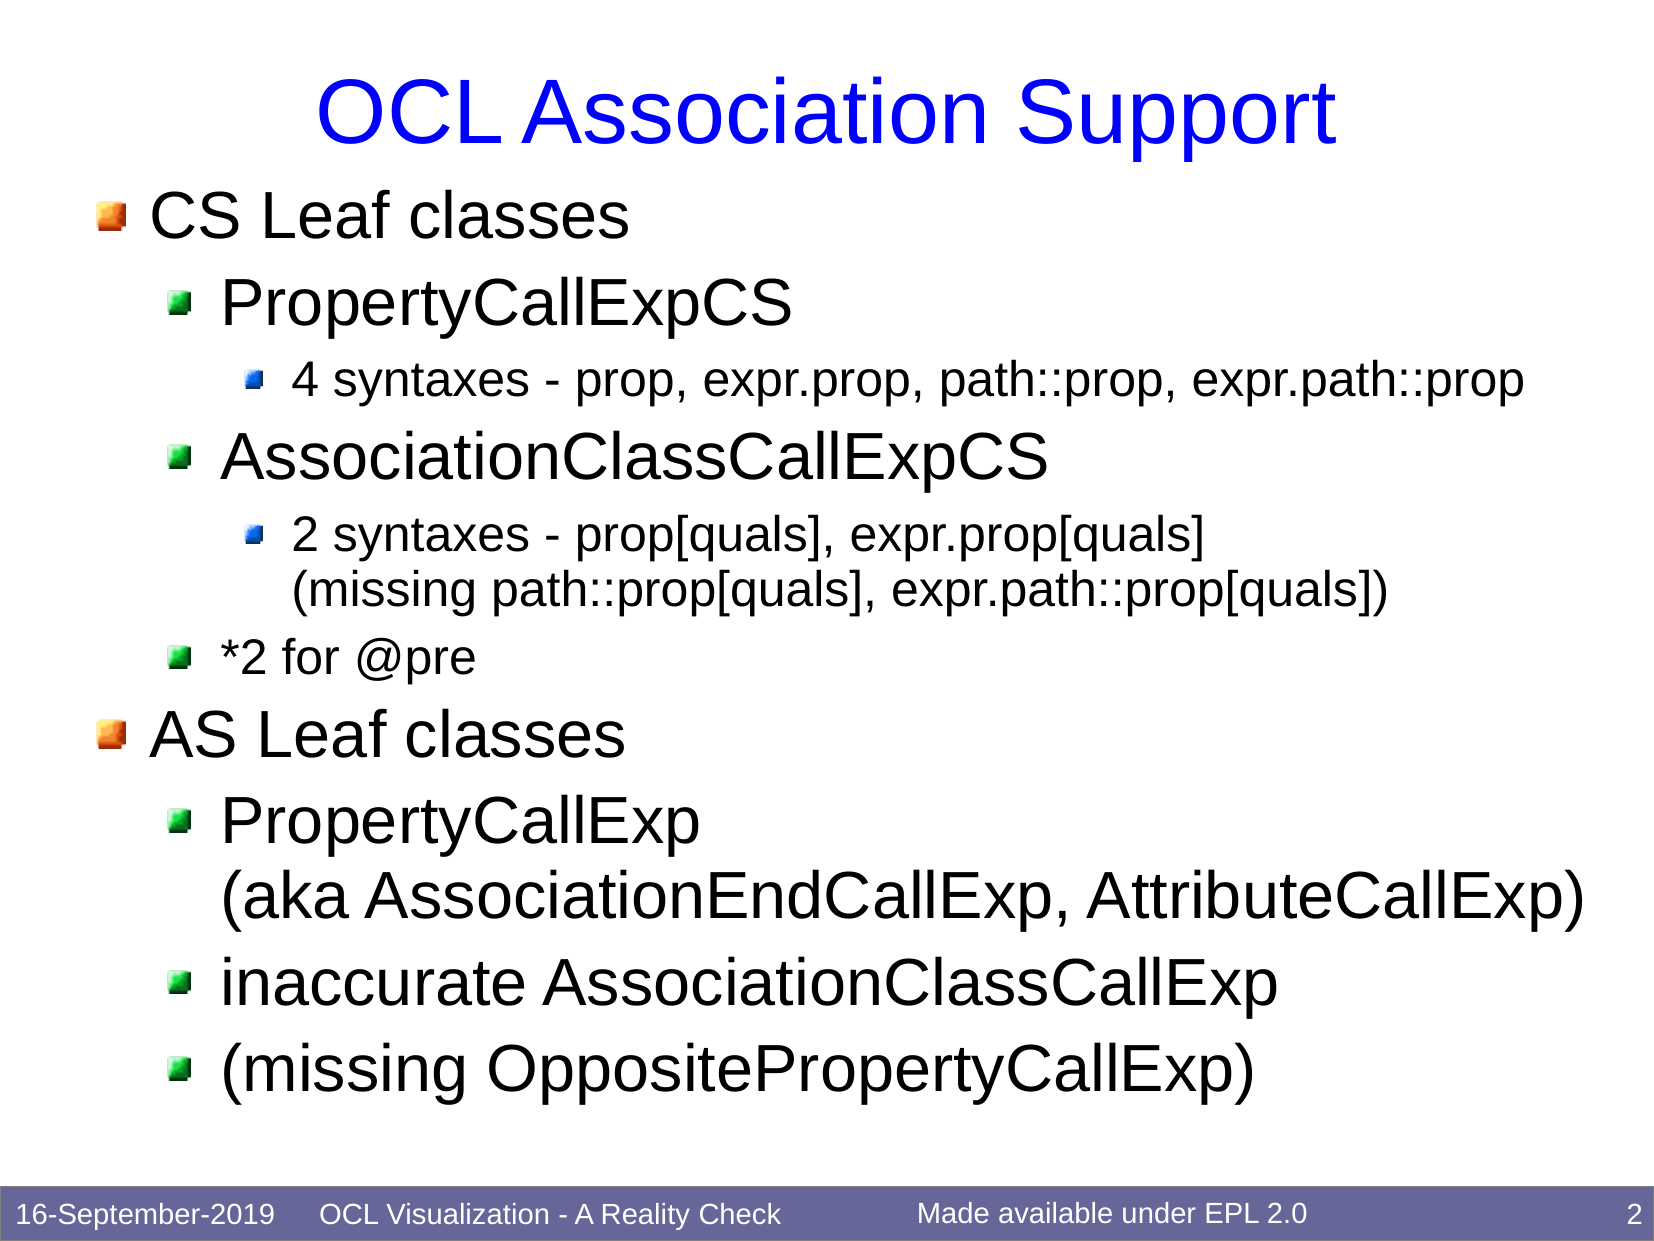

# OCL Association Support
CS Leaf classes
PropertyCallExpCS
4 syntaxes - prop, expr.prop, path::prop, expr.path::prop
AssociationClassCallExpCS
2 syntaxes - prop[quals], expr.prop[quals]
(missing path::prop[quals], expr.path::prop[quals])
*2 for @pre
AS Leaf classes
PropertyCallExp
(aka AssociationEndCallExp, AttributeCallExp)
inaccurate AssociationClassCallExp
(missing OppositePropertyCallExp)
16-September-2019
OCL Visualization - A Reality Check
2